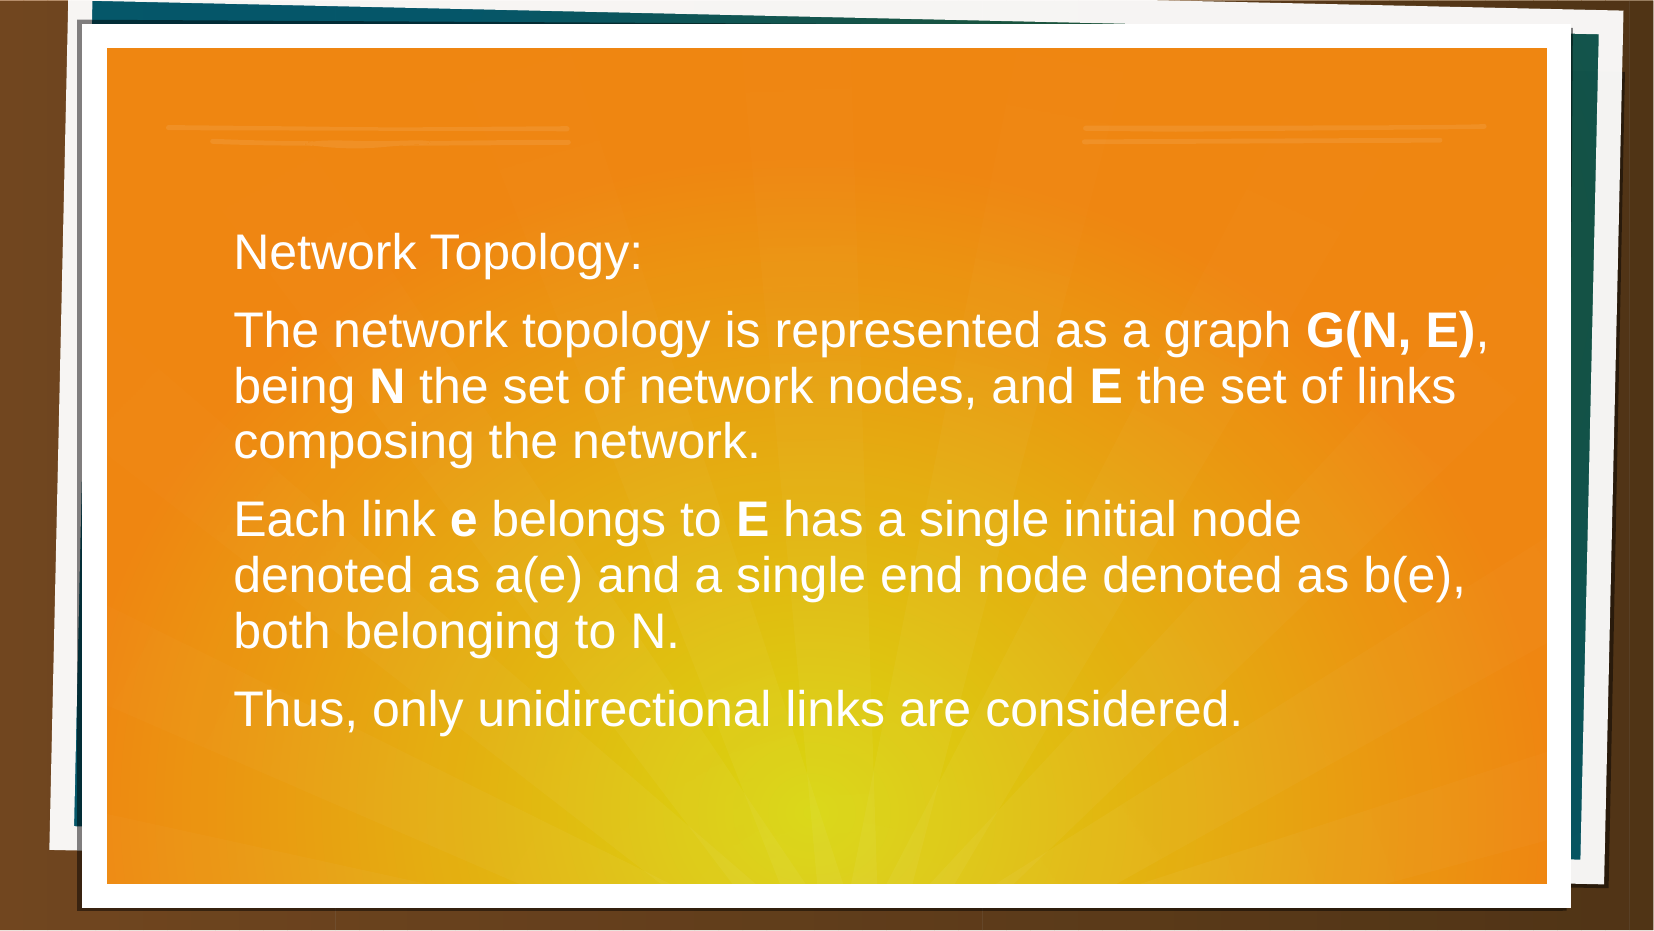

# Network Topology:
The network topology is represented as a graph G(N, E), being N the set of network nodes, and E the set of links composing the network.
Each link e belongs to E has a single initial node denoted as a(e) and a single end node denoted as b(e), both belonging to N.
Thus, only unidirectional links are considered.